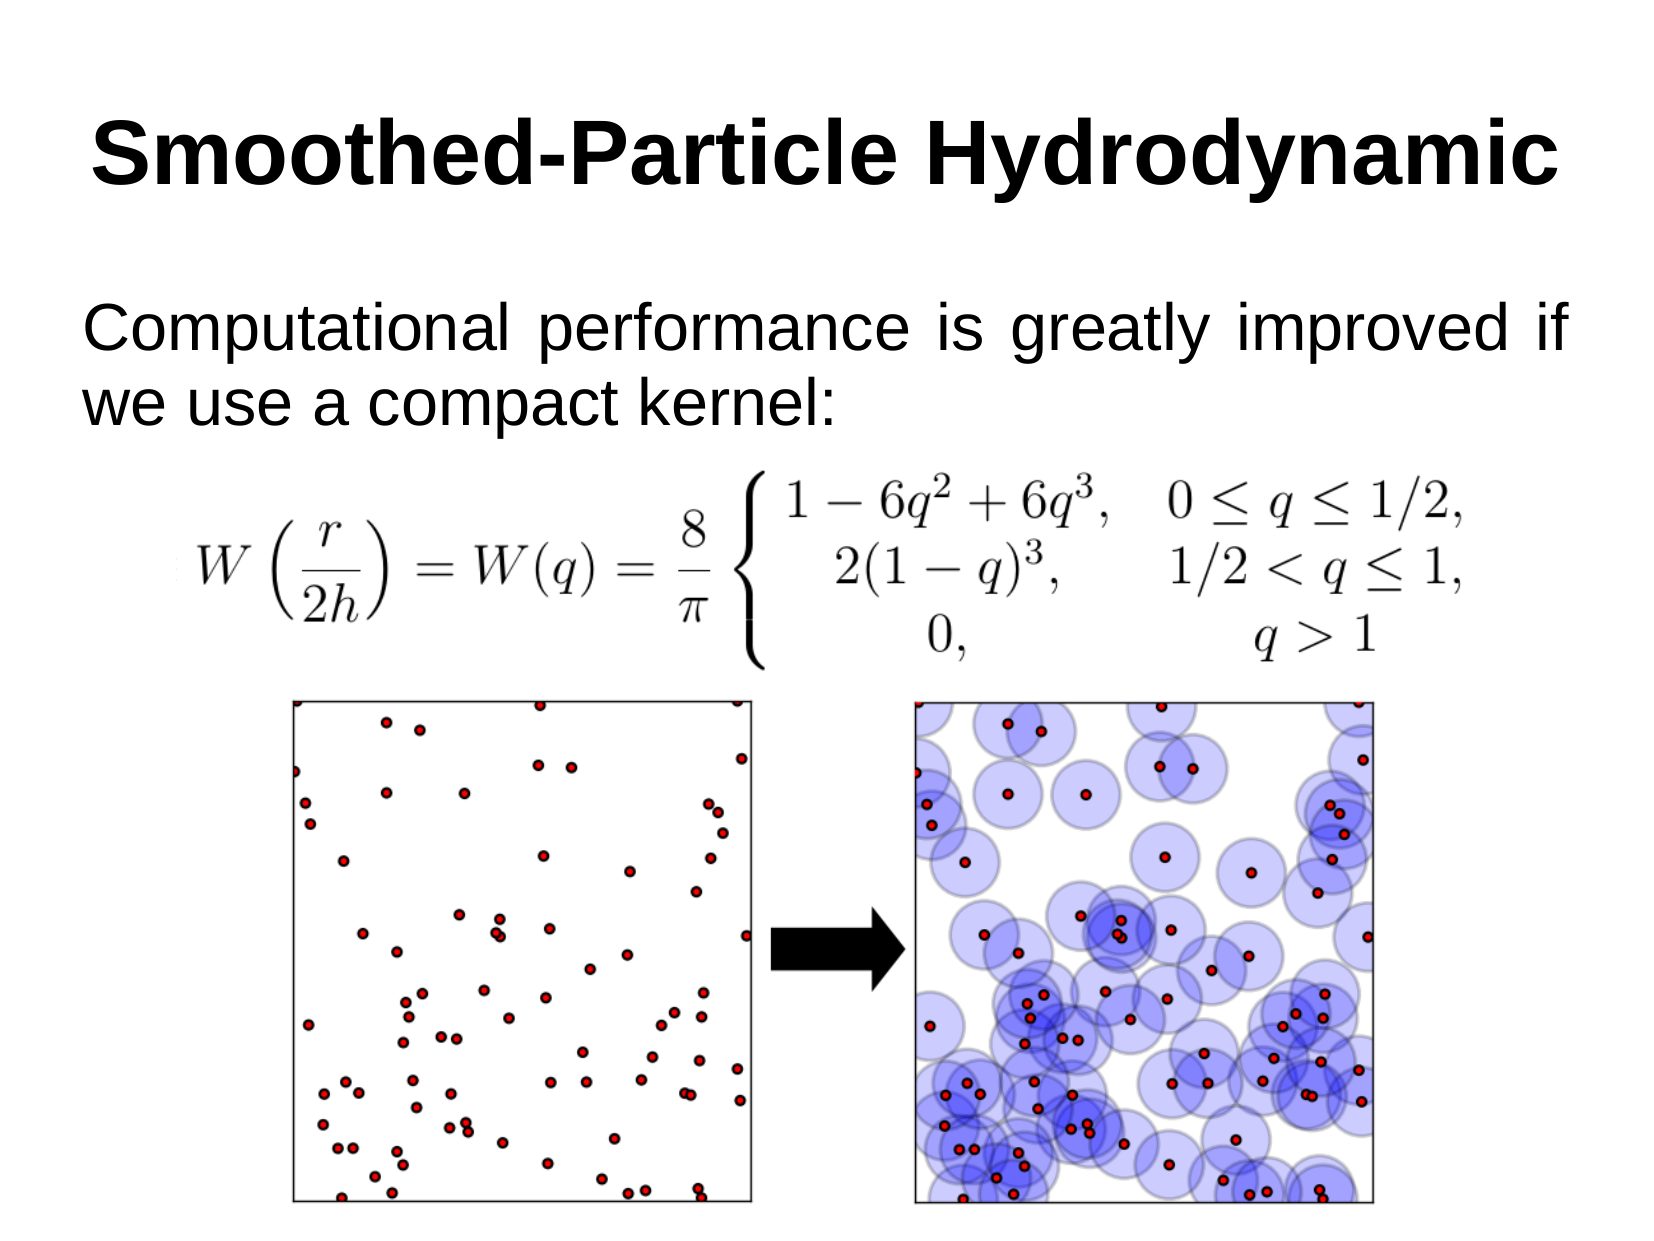

# Smoothed-Particle Hydrodynamic
Computational performance is greatly improved if we use a compact kernel: